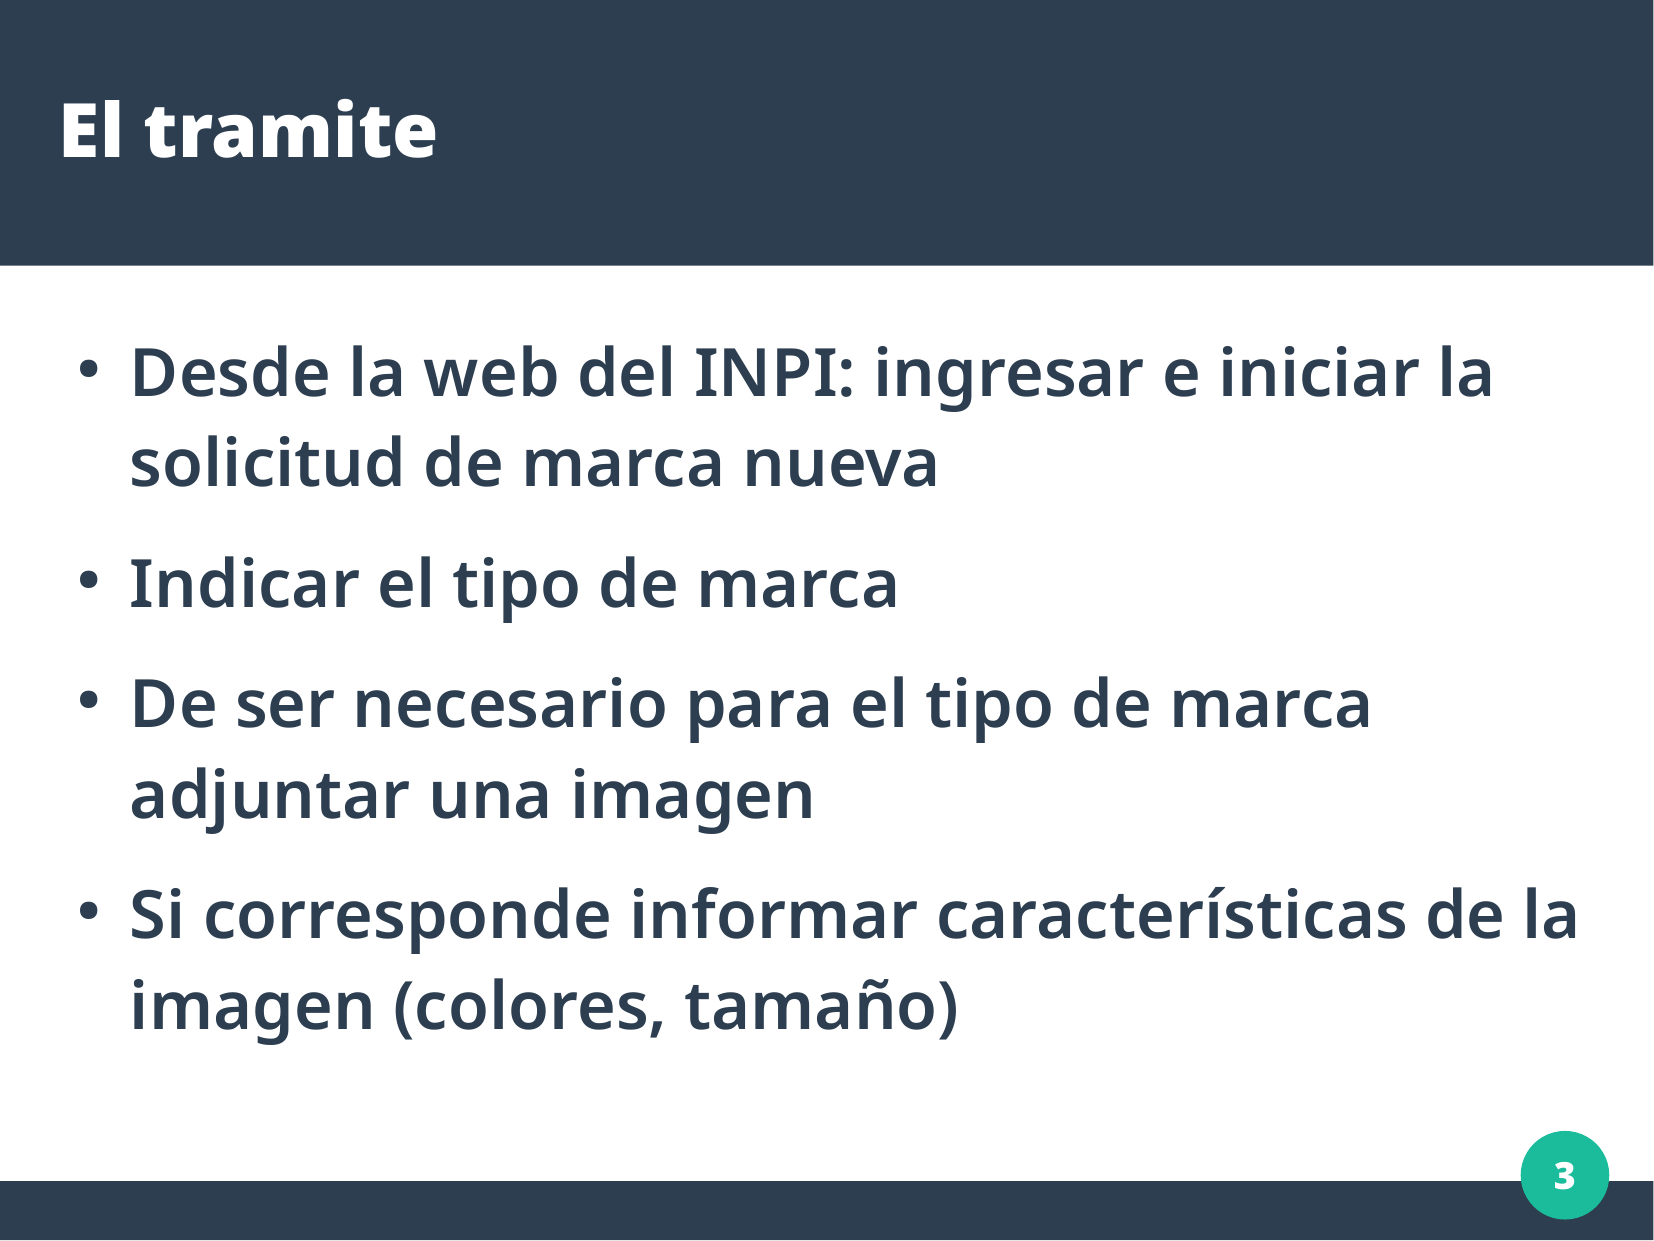

# El tramite
Desde la web del INPI: ingresar e iniciar la solicitud de marca nueva
Indicar el tipo de marca
De ser necesario para el tipo de marca adjuntar una imagen
Si corresponde informar características de la imagen (colores, tamaño)
3